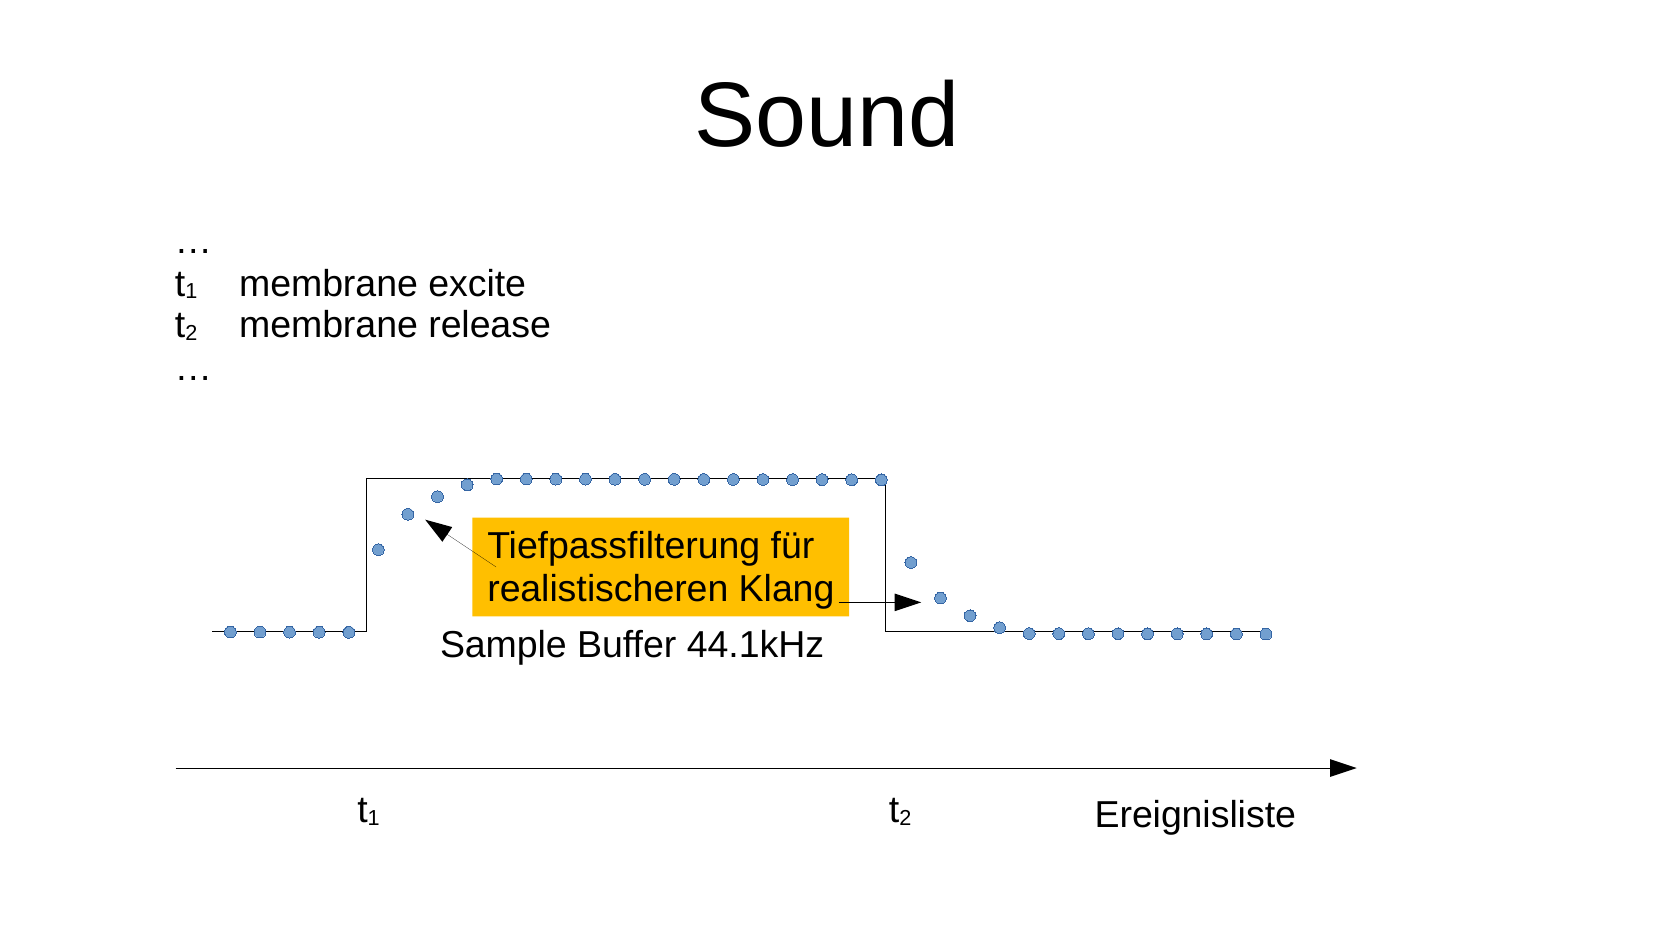

# Sound
 …
 t1 membrane excite
 t2 membrane release
 …
Tiefpassfilterung für
realistischeren Klang
Sample Buffer 44.1kHz
t1
t2
Ereignisliste